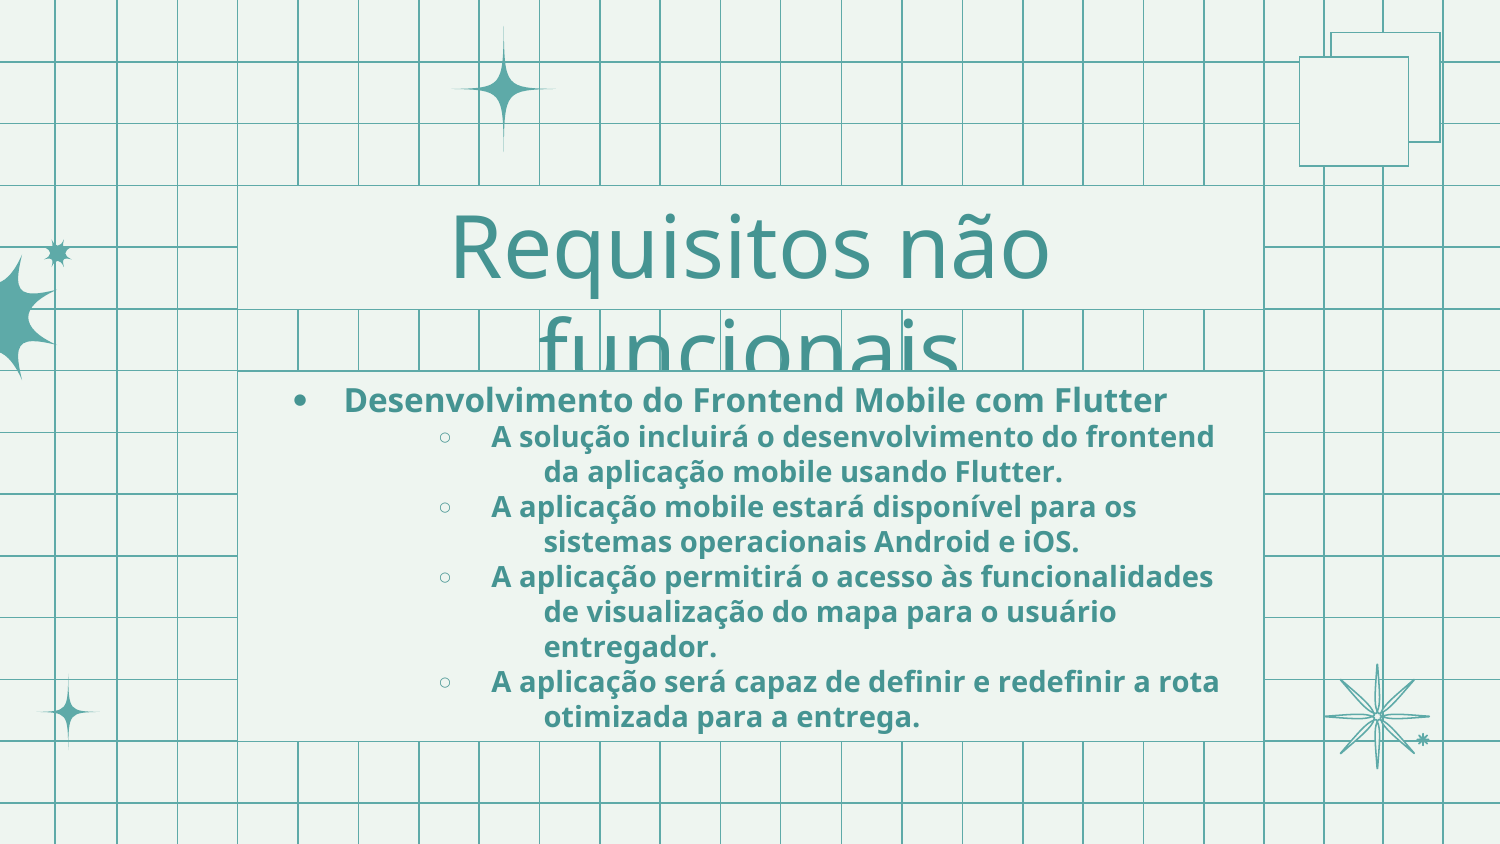

# Requisitos não funcionais
Desenvolvimento do Frontend Mobile com Flutter
A solução incluirá o desenvolvimento do frontend da aplicação mobile usando Flutter.
A aplicação mobile estará disponível para os sistemas operacionais Android e iOS.
A aplicação permitirá o acesso às funcionalidades de visualização do mapa para o usuário entregador.
A aplicação será capaz de definir e redefinir a rota otimizada para a entrega.